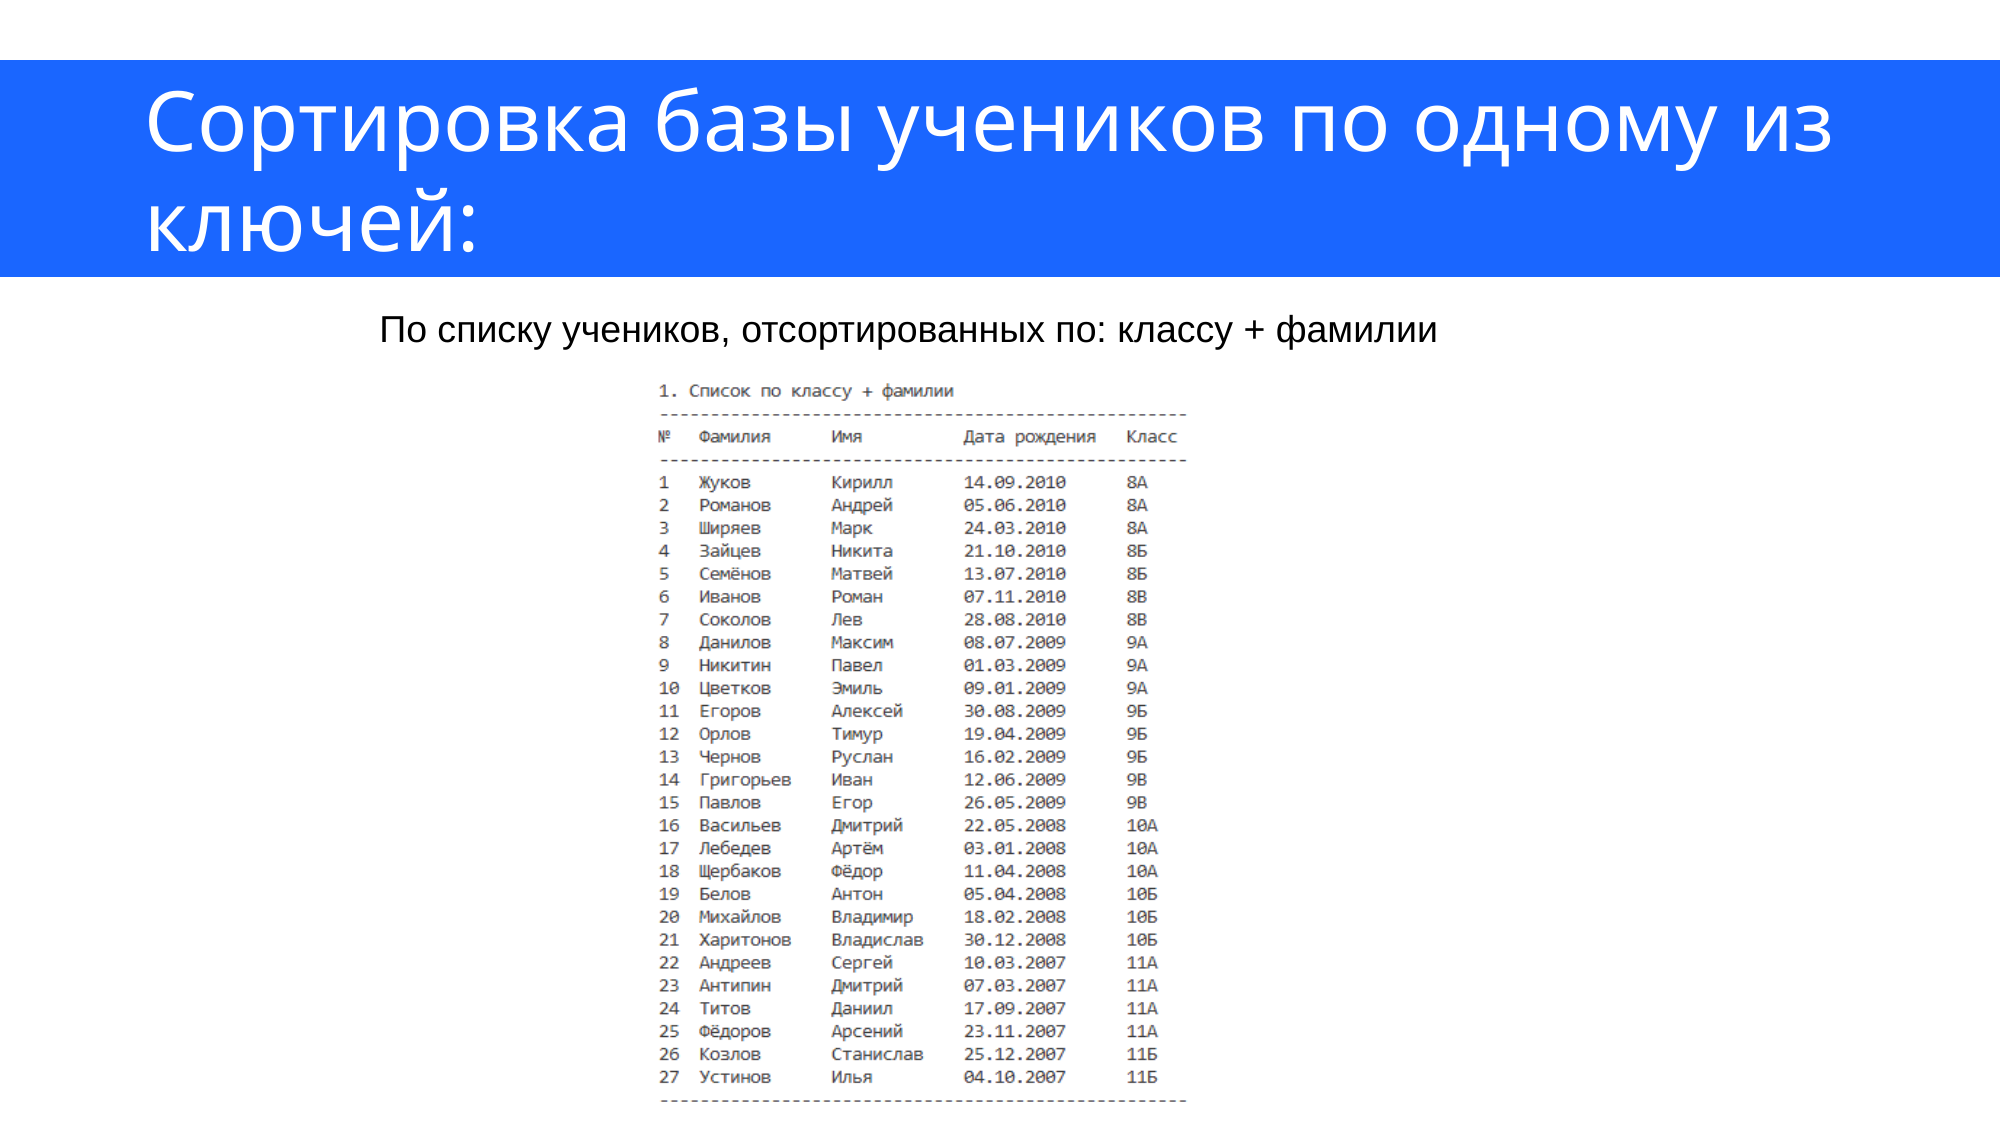

# Сортировка базы учеников по одному из ключей:
По списку учеников, отсортированных по: классу + фамилии